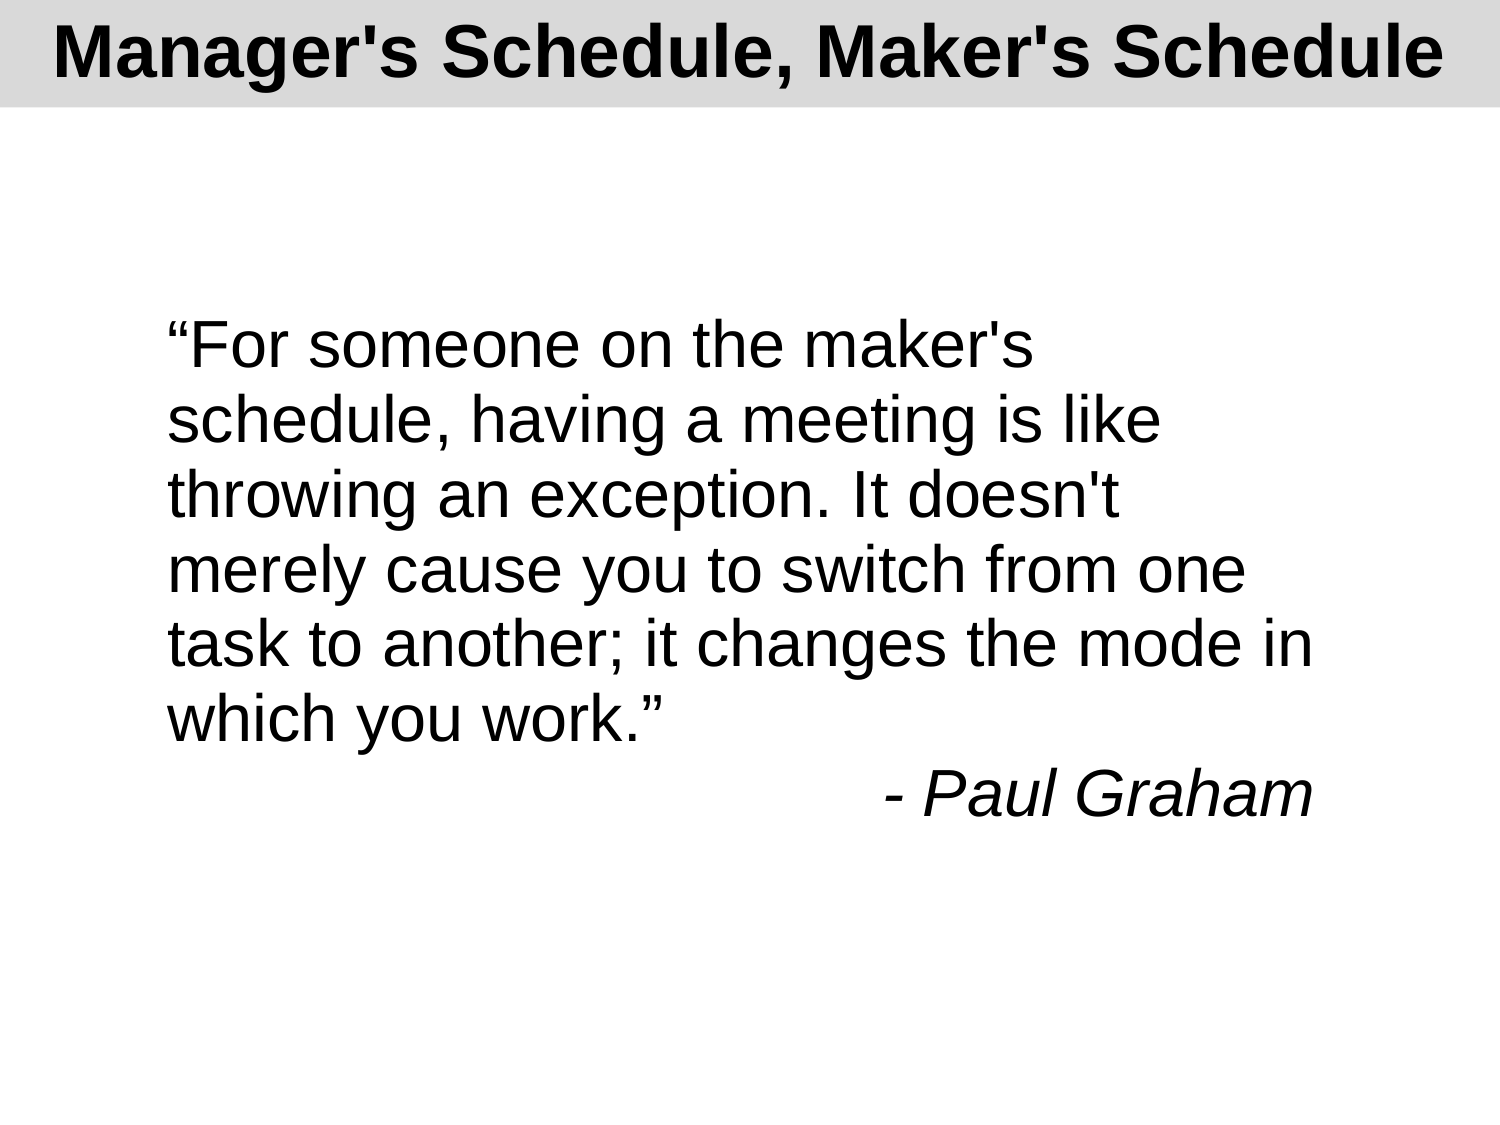

Manager's Schedule, Maker's Schedule
“For someone on the maker's schedule, having a meeting is like throwing an exception. It doesn't merely cause you to switch from one task to another; it changes the mode in which you work.”
- Paul Graham